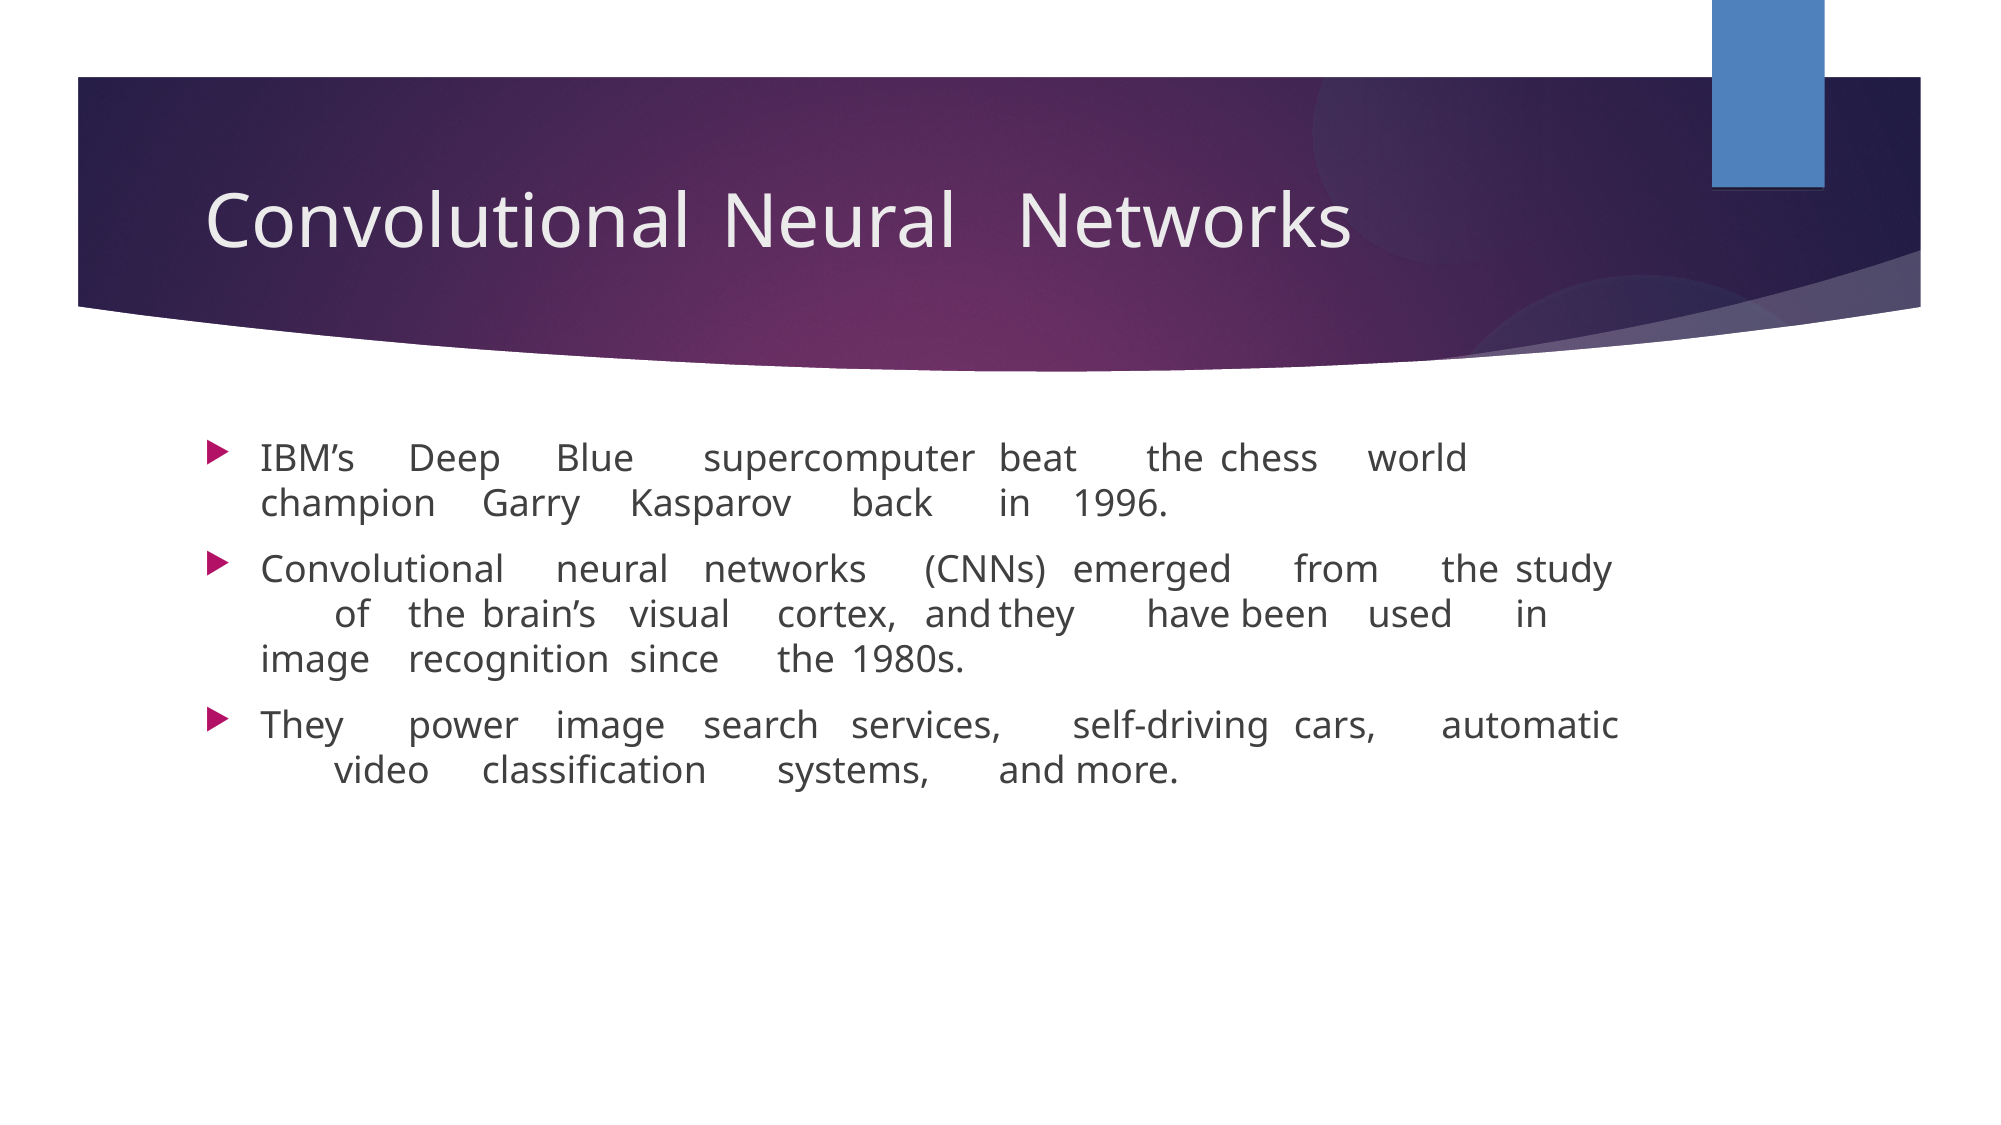

Convolutional	Neural	Networks
IBM’s	Deep	Blue	supercomputer	beat	the	chess	world	champion	Garry	Kasparov	back	in	1996.
Convolutional	neural	networks	(CNNs)	emerged	from	the	study	of	the	brain’s	visual	cortex,	and	they	have been	used	in	image	recognition	since	the	1980s.
They	power	image	search	services,	self-driving	cars,	automatic	video	classification	systems,	and more.